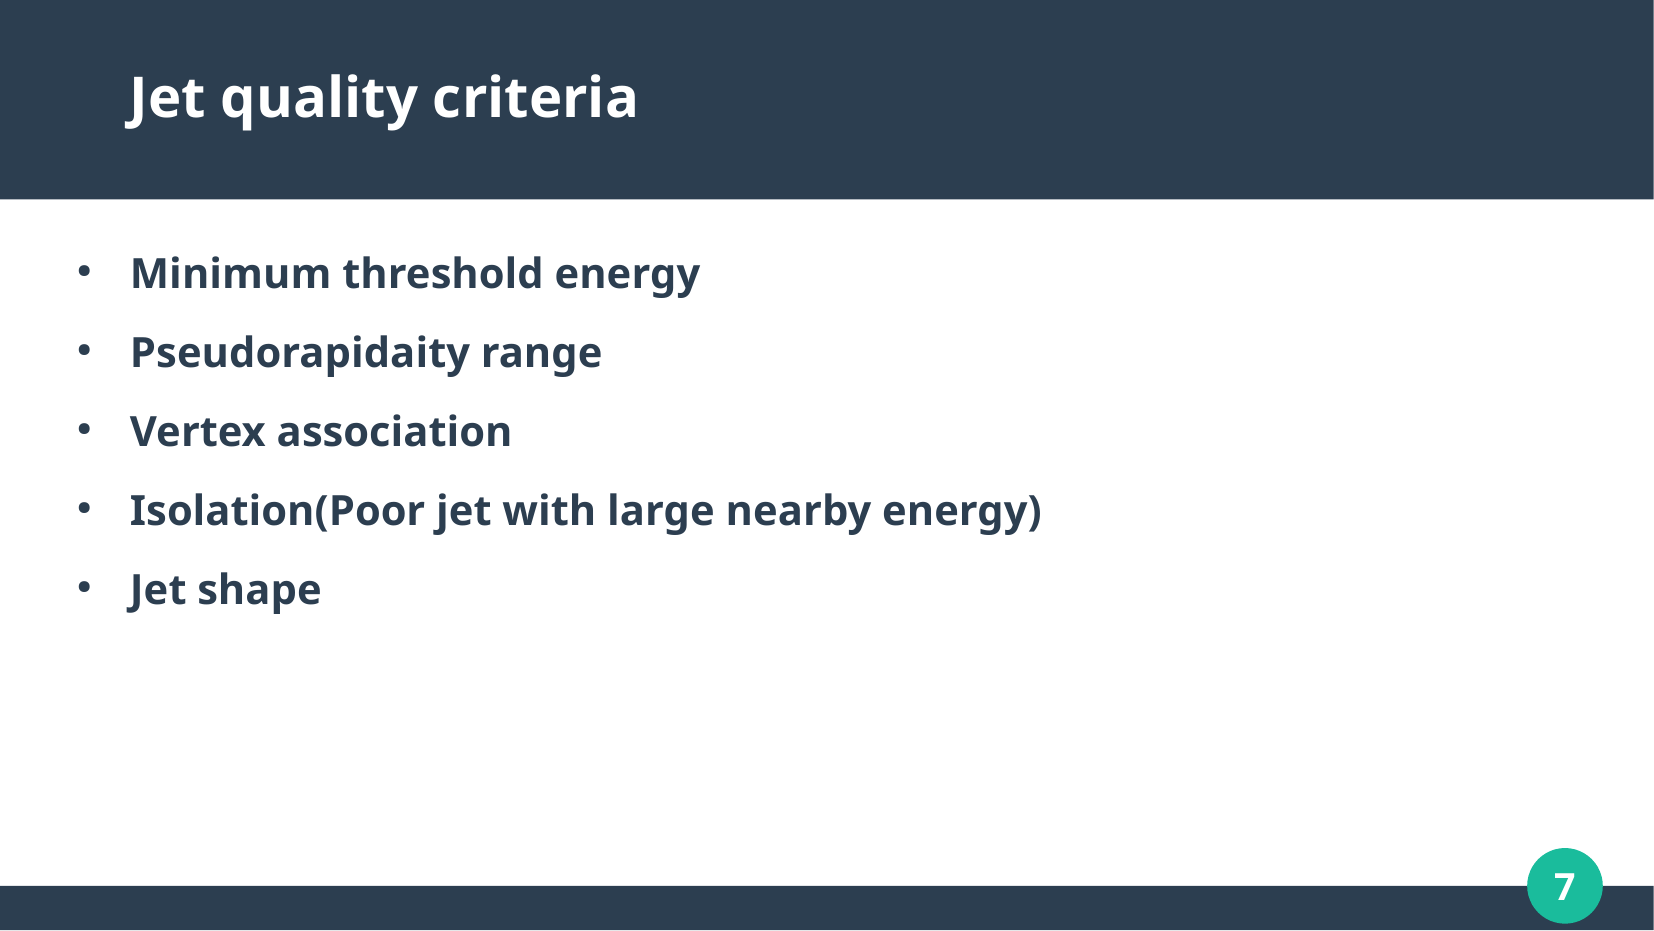

# Jet quality criteria
Minimum threshold energy
Pseudorapidaity range
Vertex association
Isolation(Poor jet with large nearby energy)
Jet shape